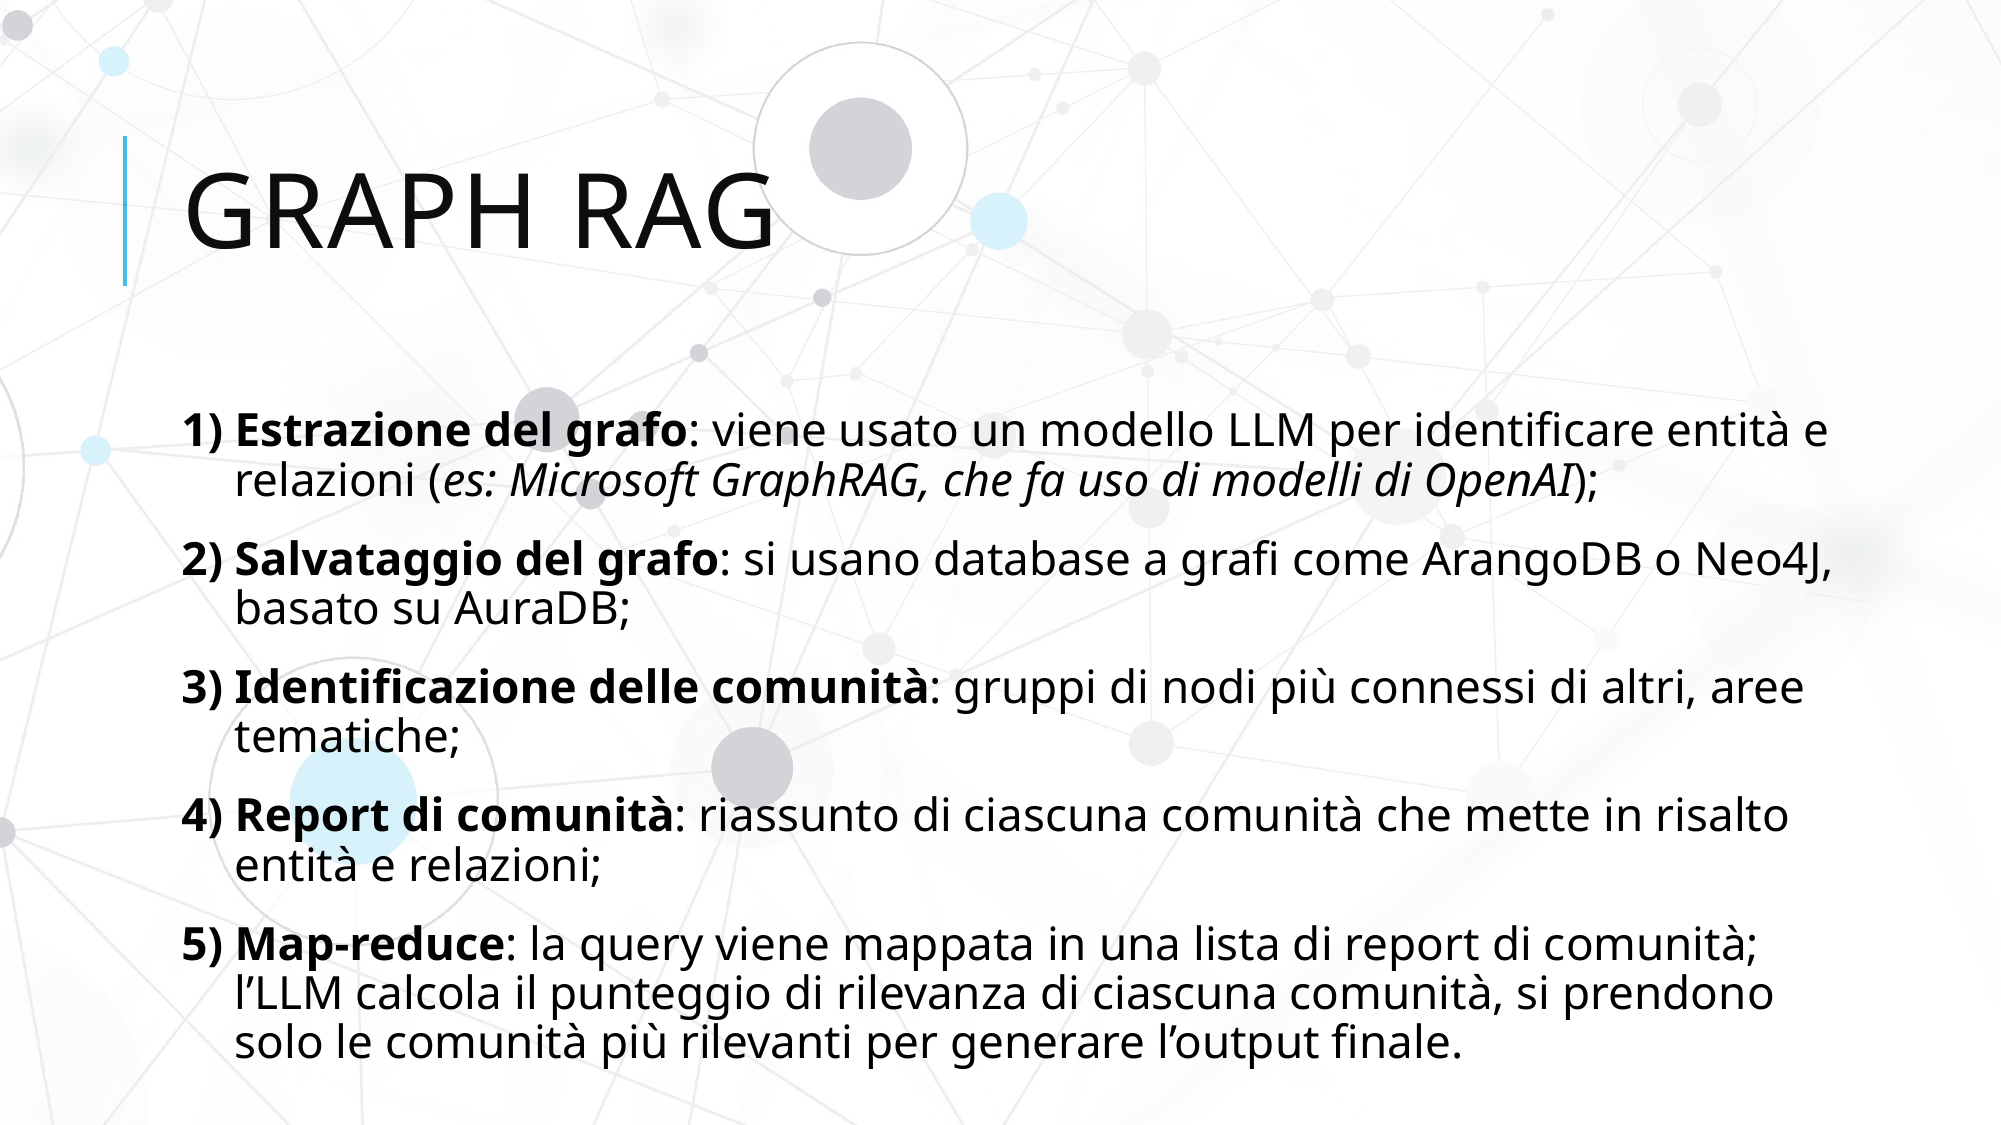

# graph rag
Estrazione del grafo: viene usato un modello LLM per identificare entità e relazioni (es: Microsoft GraphRAG, che fa uso di modelli di OpenAI);
Salvataggio del grafo: si usano database a grafi come ArangoDB o Neo4J, basato su AuraDB;
Identificazione delle comunità: gruppi di nodi più connessi di altri, aree tematiche;
Report di comunità: riassunto di ciascuna comunità che mette in risalto entità e relazioni;
Map-reduce: la query viene mappata in una lista di report di comunità; l’LLM calcola il punteggio di rilevanza di ciascuna comunità, si prendono solo le comunità più rilevanti per generare l’output finale.